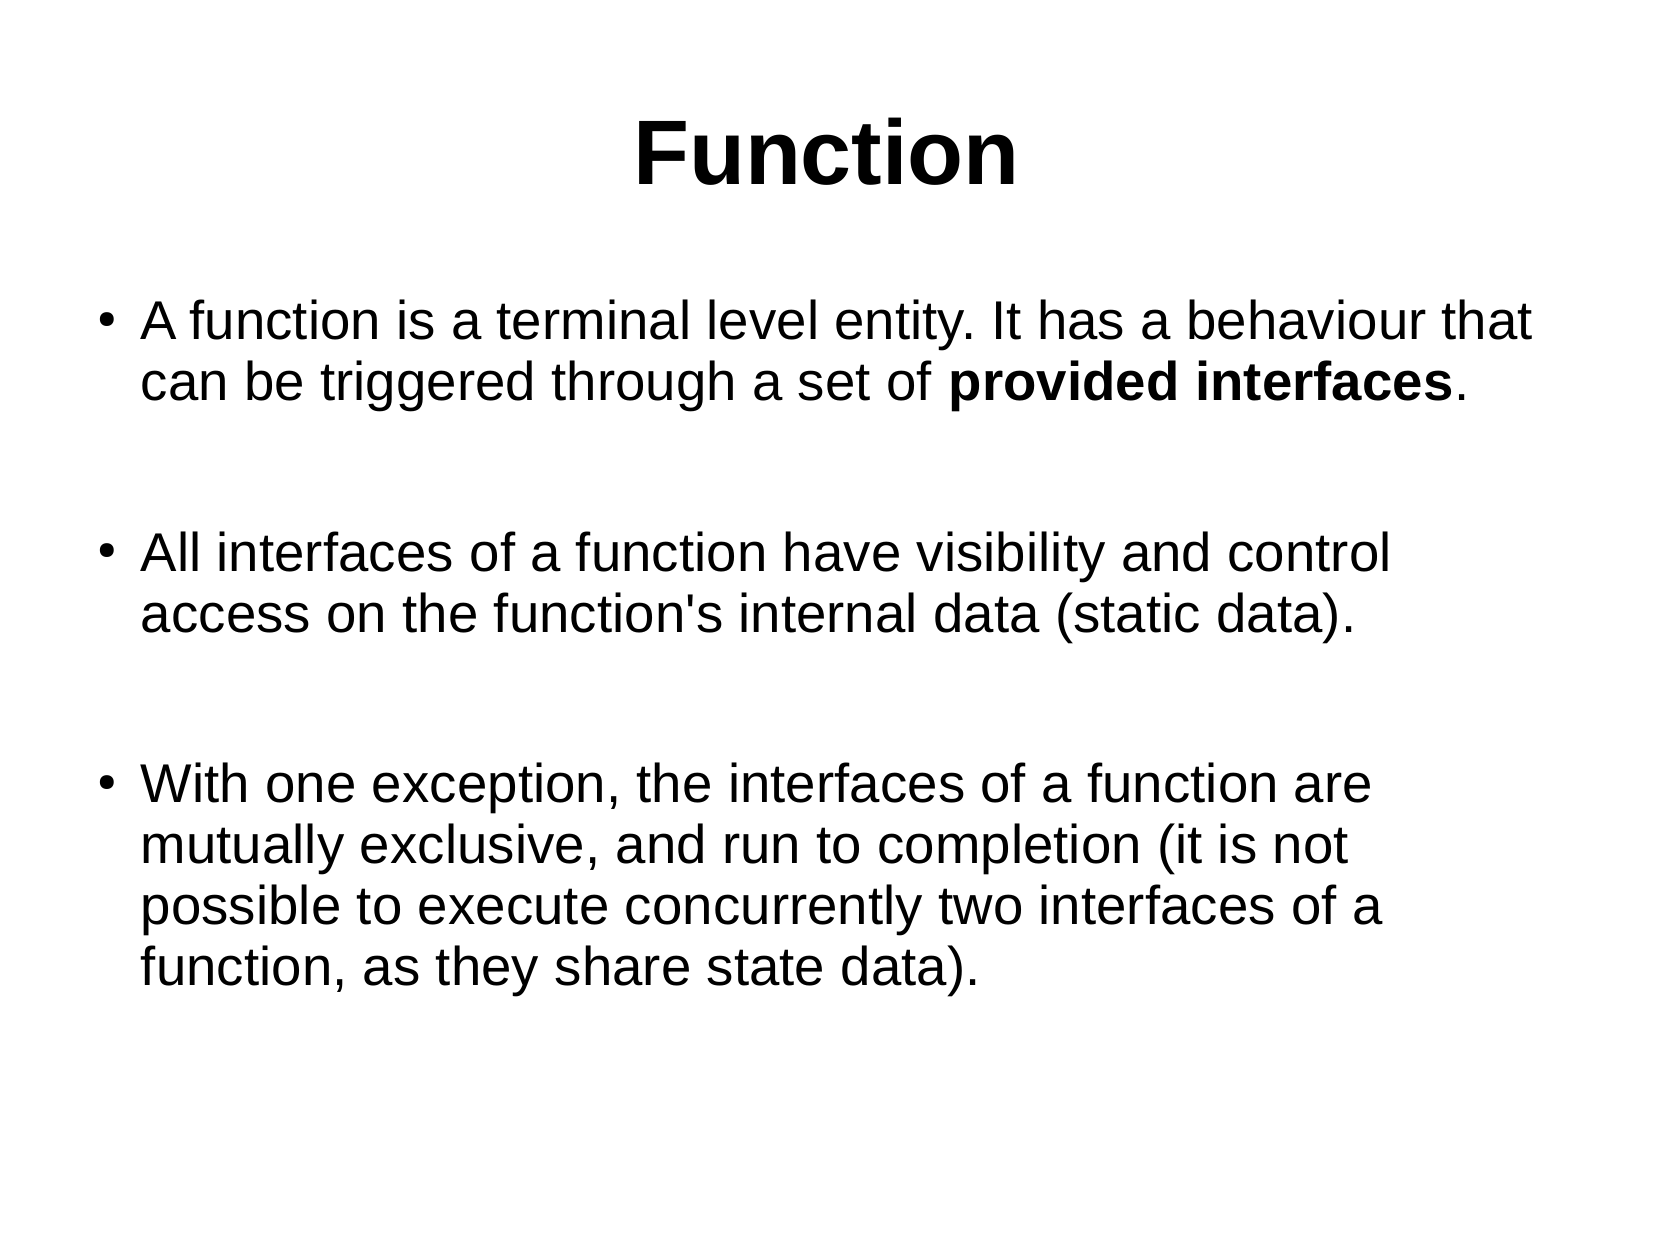

# Function
A function is a terminal level entity. It has a behaviour that can be triggered through a set of provided interfaces.
All interfaces of a function have visibility and control access on the function's internal data (static data).
With one exception, the interfaces of a function are mutually exclusive, and run to completion (it is not possible to execute concurrently two interfaces of a function, as they share state data).